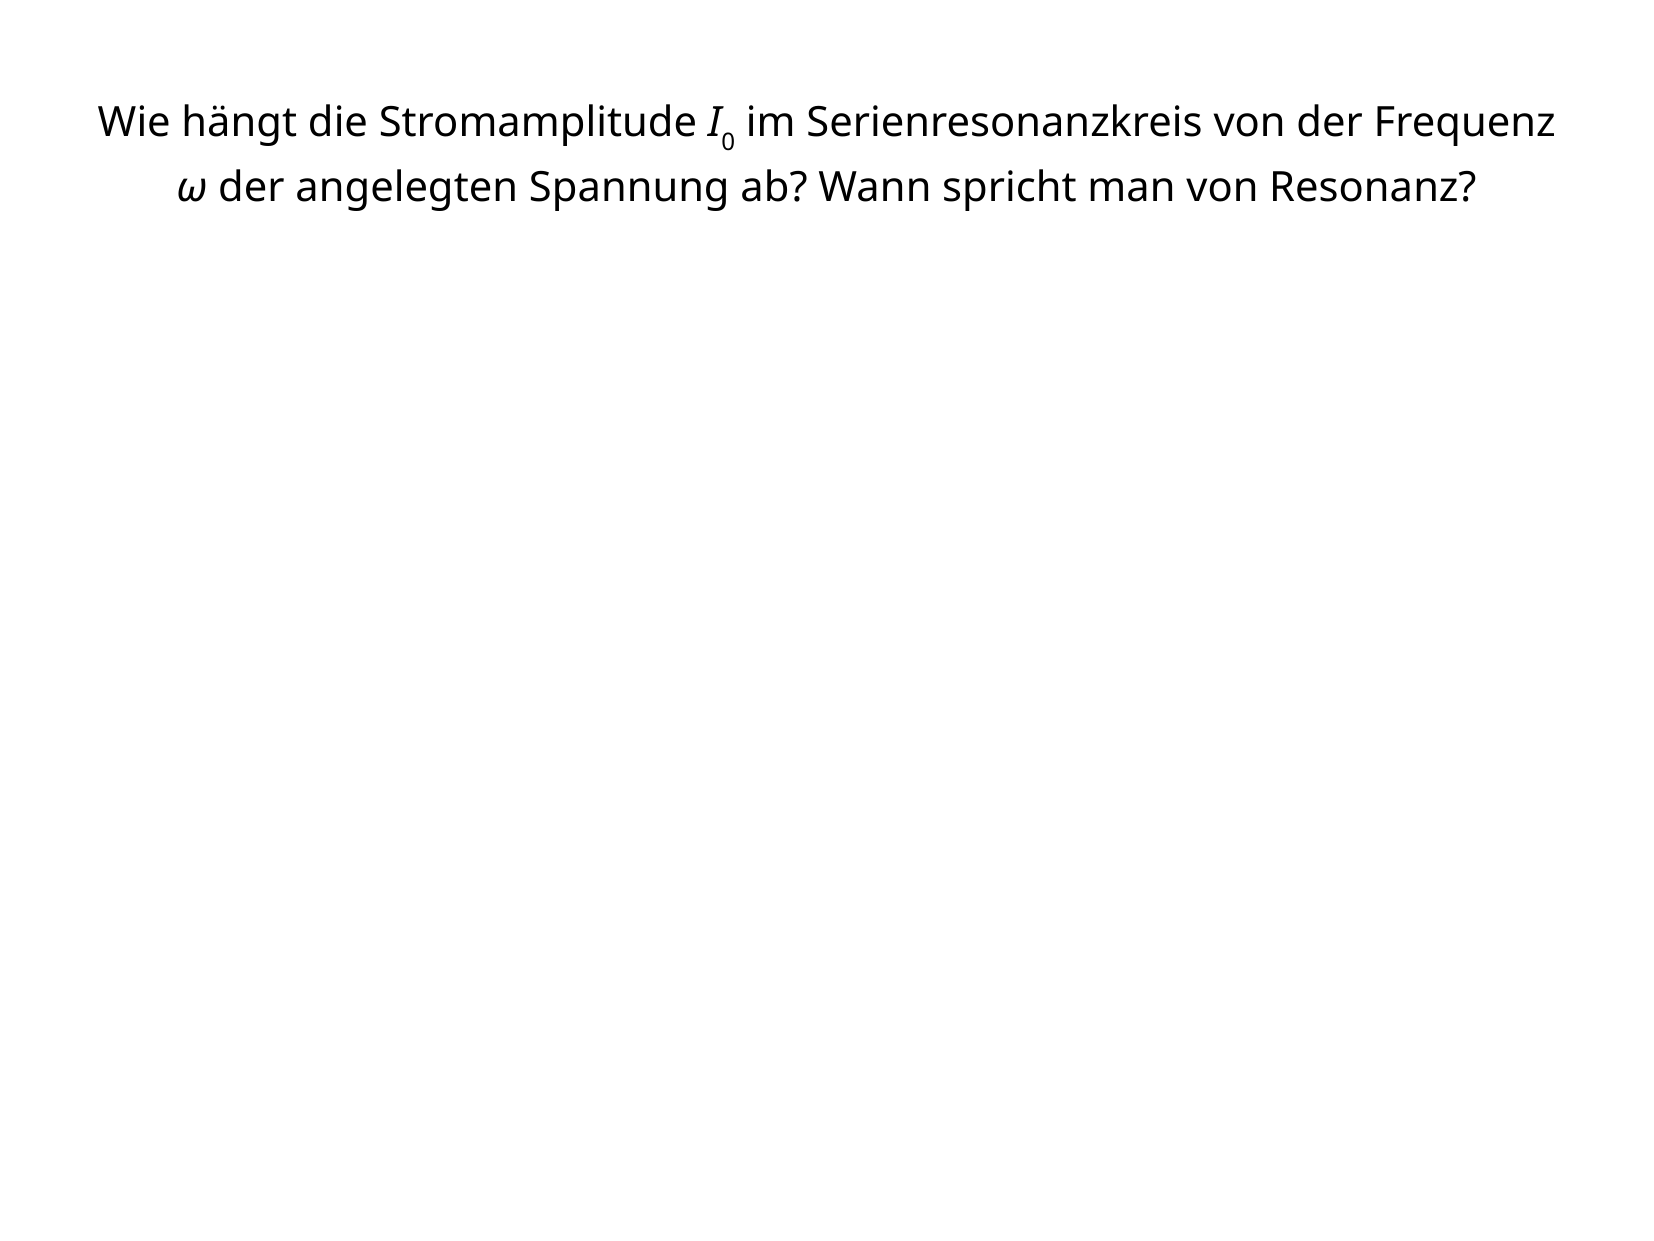

# Wie hängt die Stromamplitude I0 im Serienresonanzkreis von der Frequenz ω der angelegten Spannung ab? Wann spricht man von Resonanz?